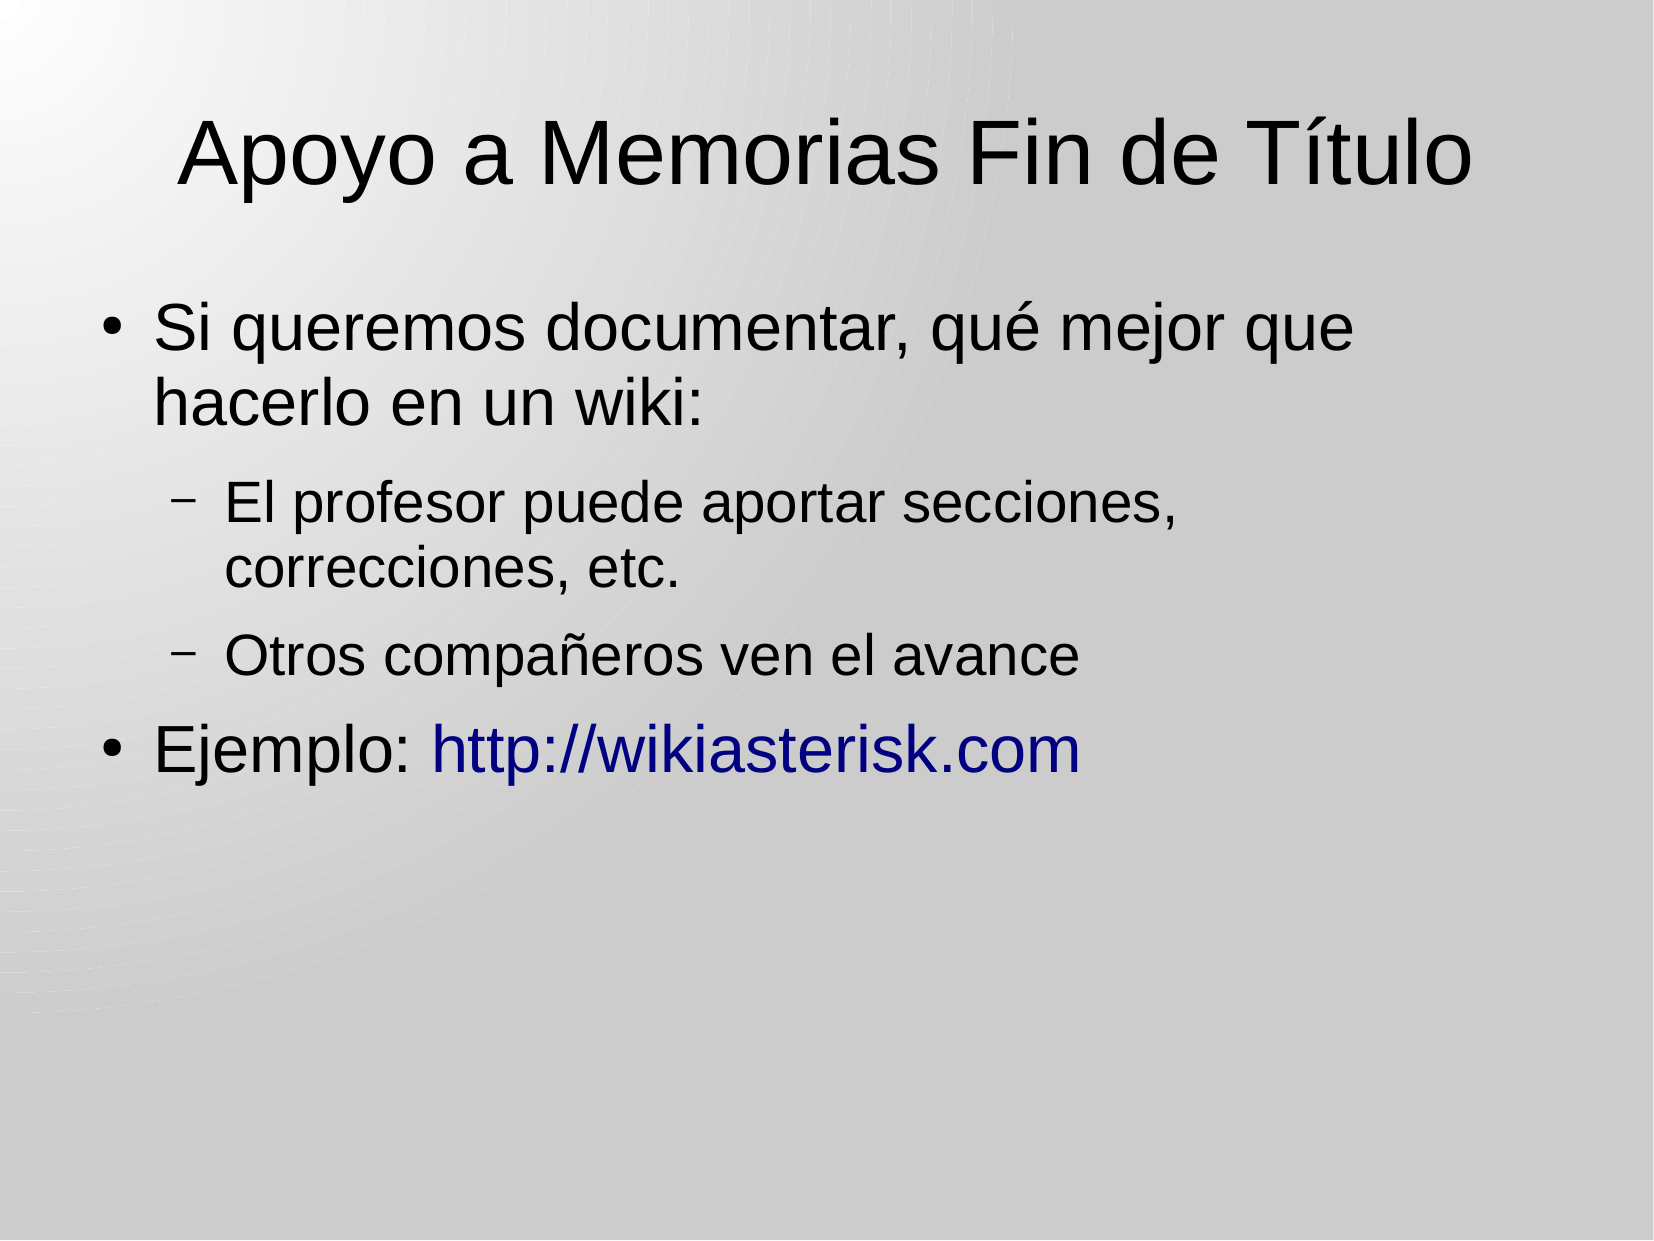

# Apoyo a Memorias Fin de Título
Si queremos documentar, qué mejor que hacerlo en un wiki:
El profesor puede aportar secciones, correcciones, etc.
Otros compañeros ven el avance
Ejemplo: http://wikiasterisk.com